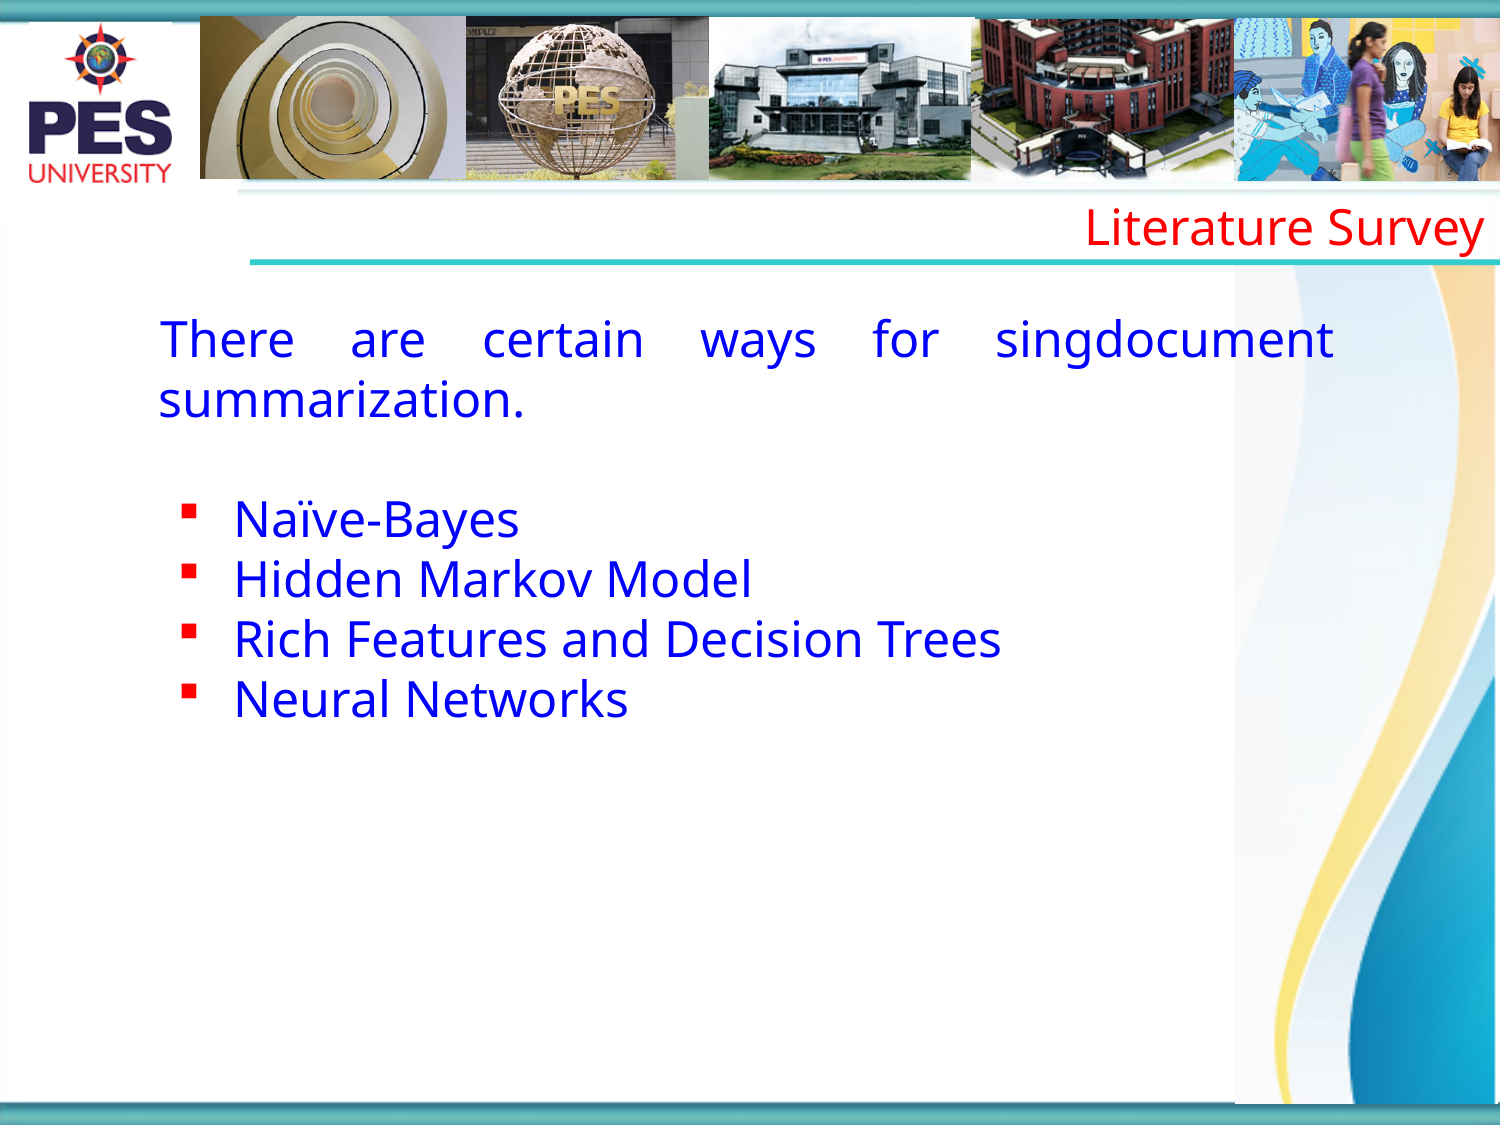

Literature Survey
There are certain ways for singdocument summarization.
Naïve-Bayes
Hidden Markov Model
Rich Features and Decision Trees
Neural Networks